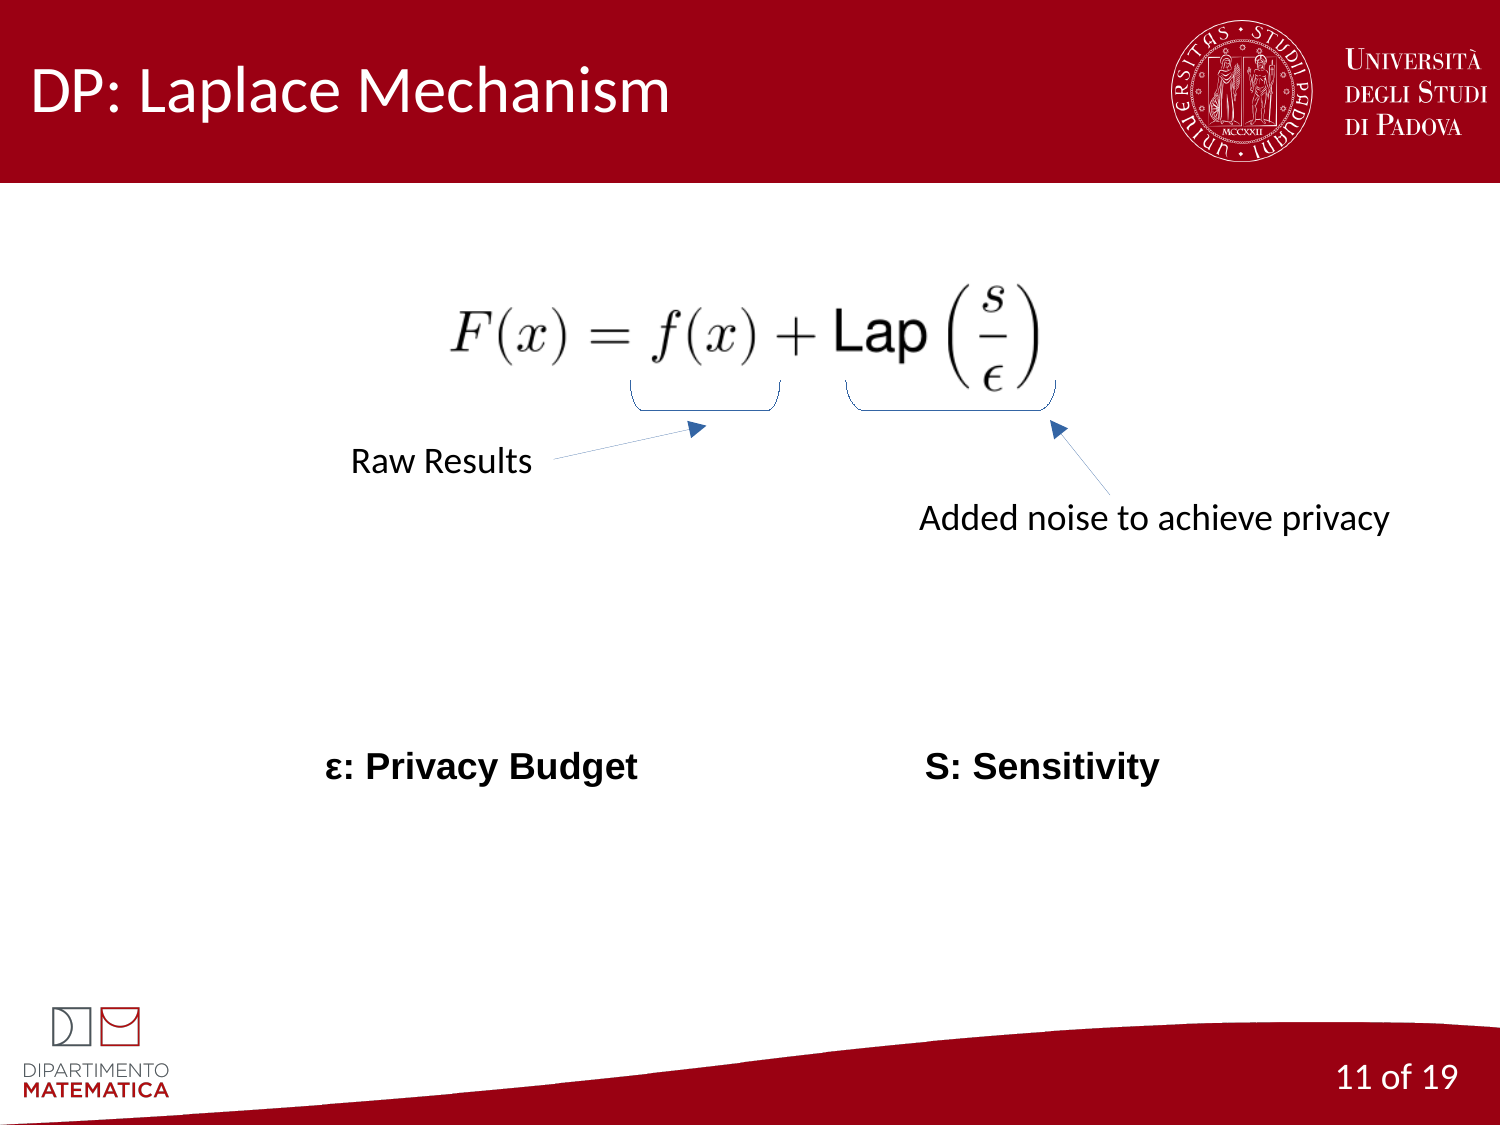

# DP: Laplace Mechanism
Raw Results
Added noise to achieve privacy
ε: Privacy Budget				S: Sensitivity
 of 19